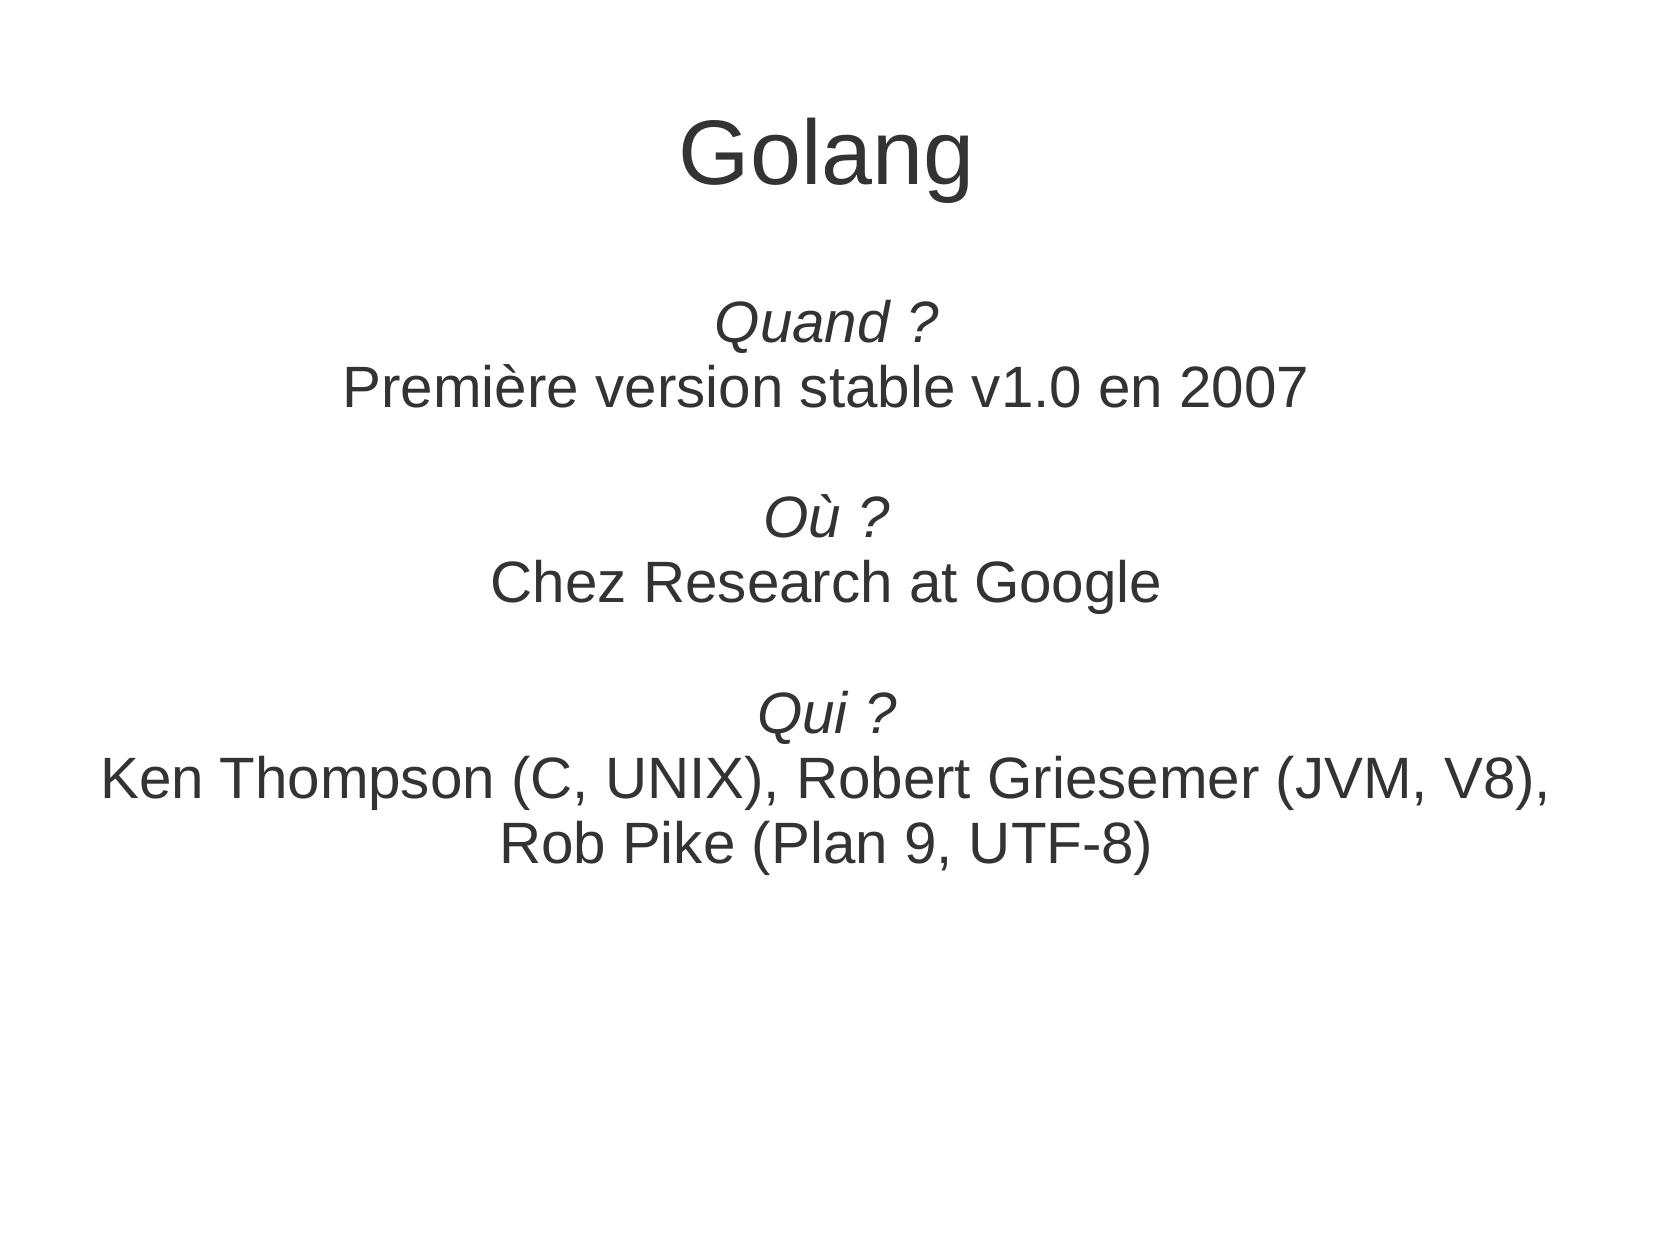

# Golang
Quand ?
Première version stable v1.0 en 2007
Où ?
Chez Research at Google
Qui ?
Ken Thompson (C, UNIX), Robert Griesemer (JVM, V8), Rob Pike (Plan 9, UTF-8)